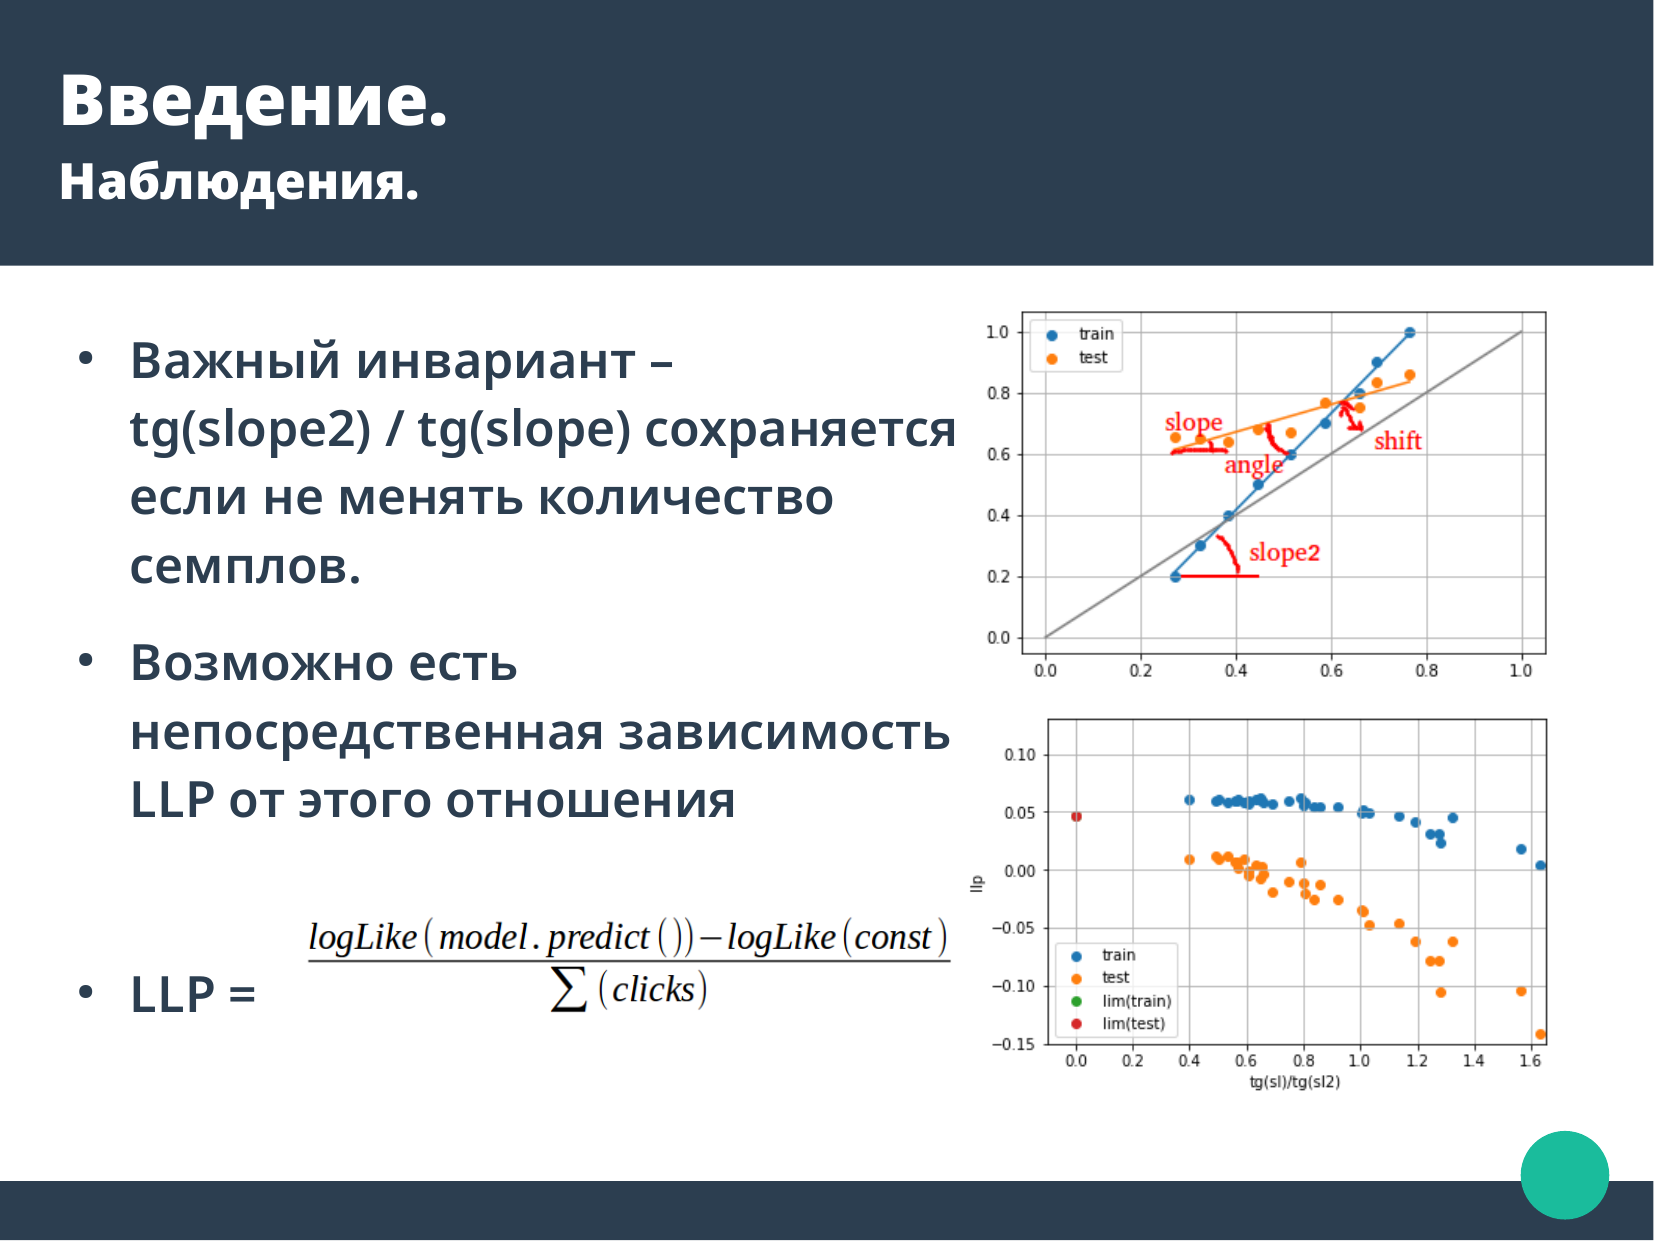

# Введение. Наблюдения.
Важный инвариант – tg(slope2) / tg(slope) сохраняется если не менять количество семплов.
Возможно есть непосредственная зависимость LLP от этого отношения
LLP =